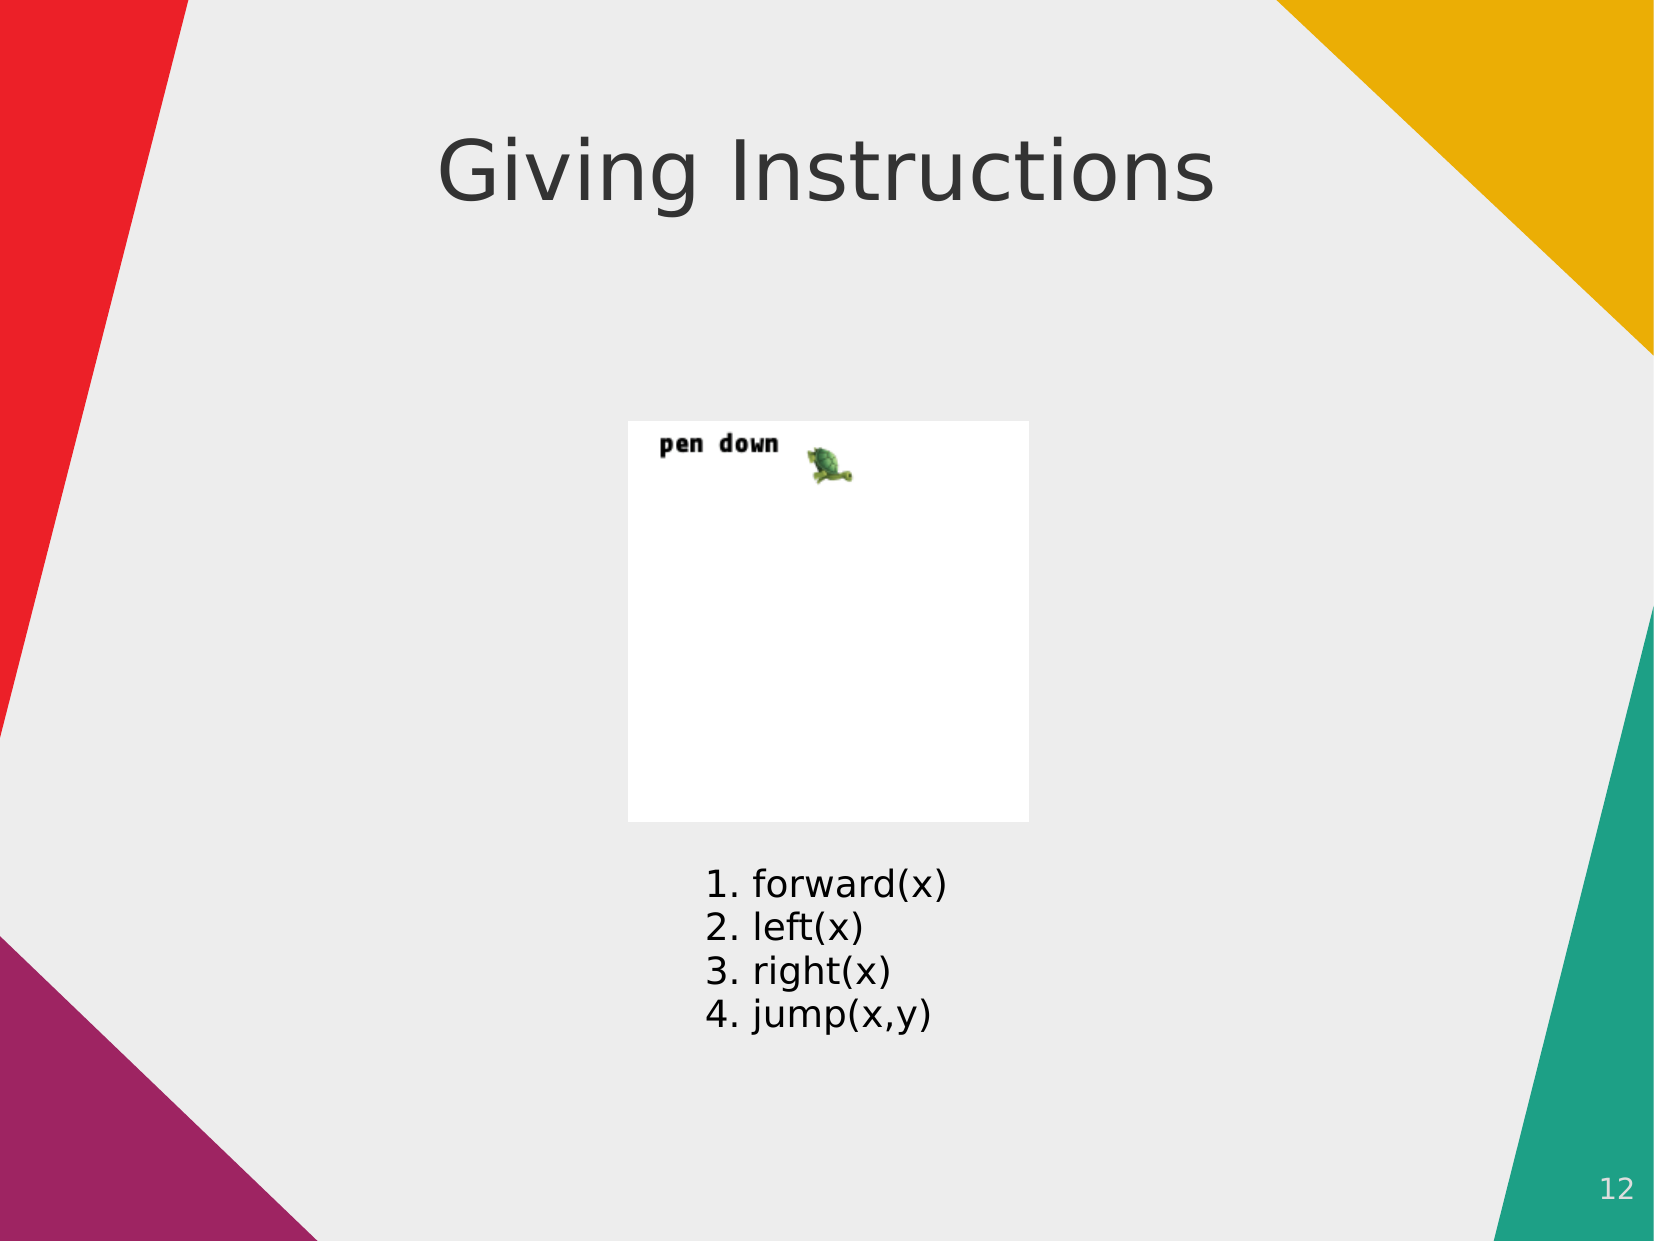

# Giving Instructions
1. forward(x)
2. left(x)
3. right(x)
4. jump(x,y)
12